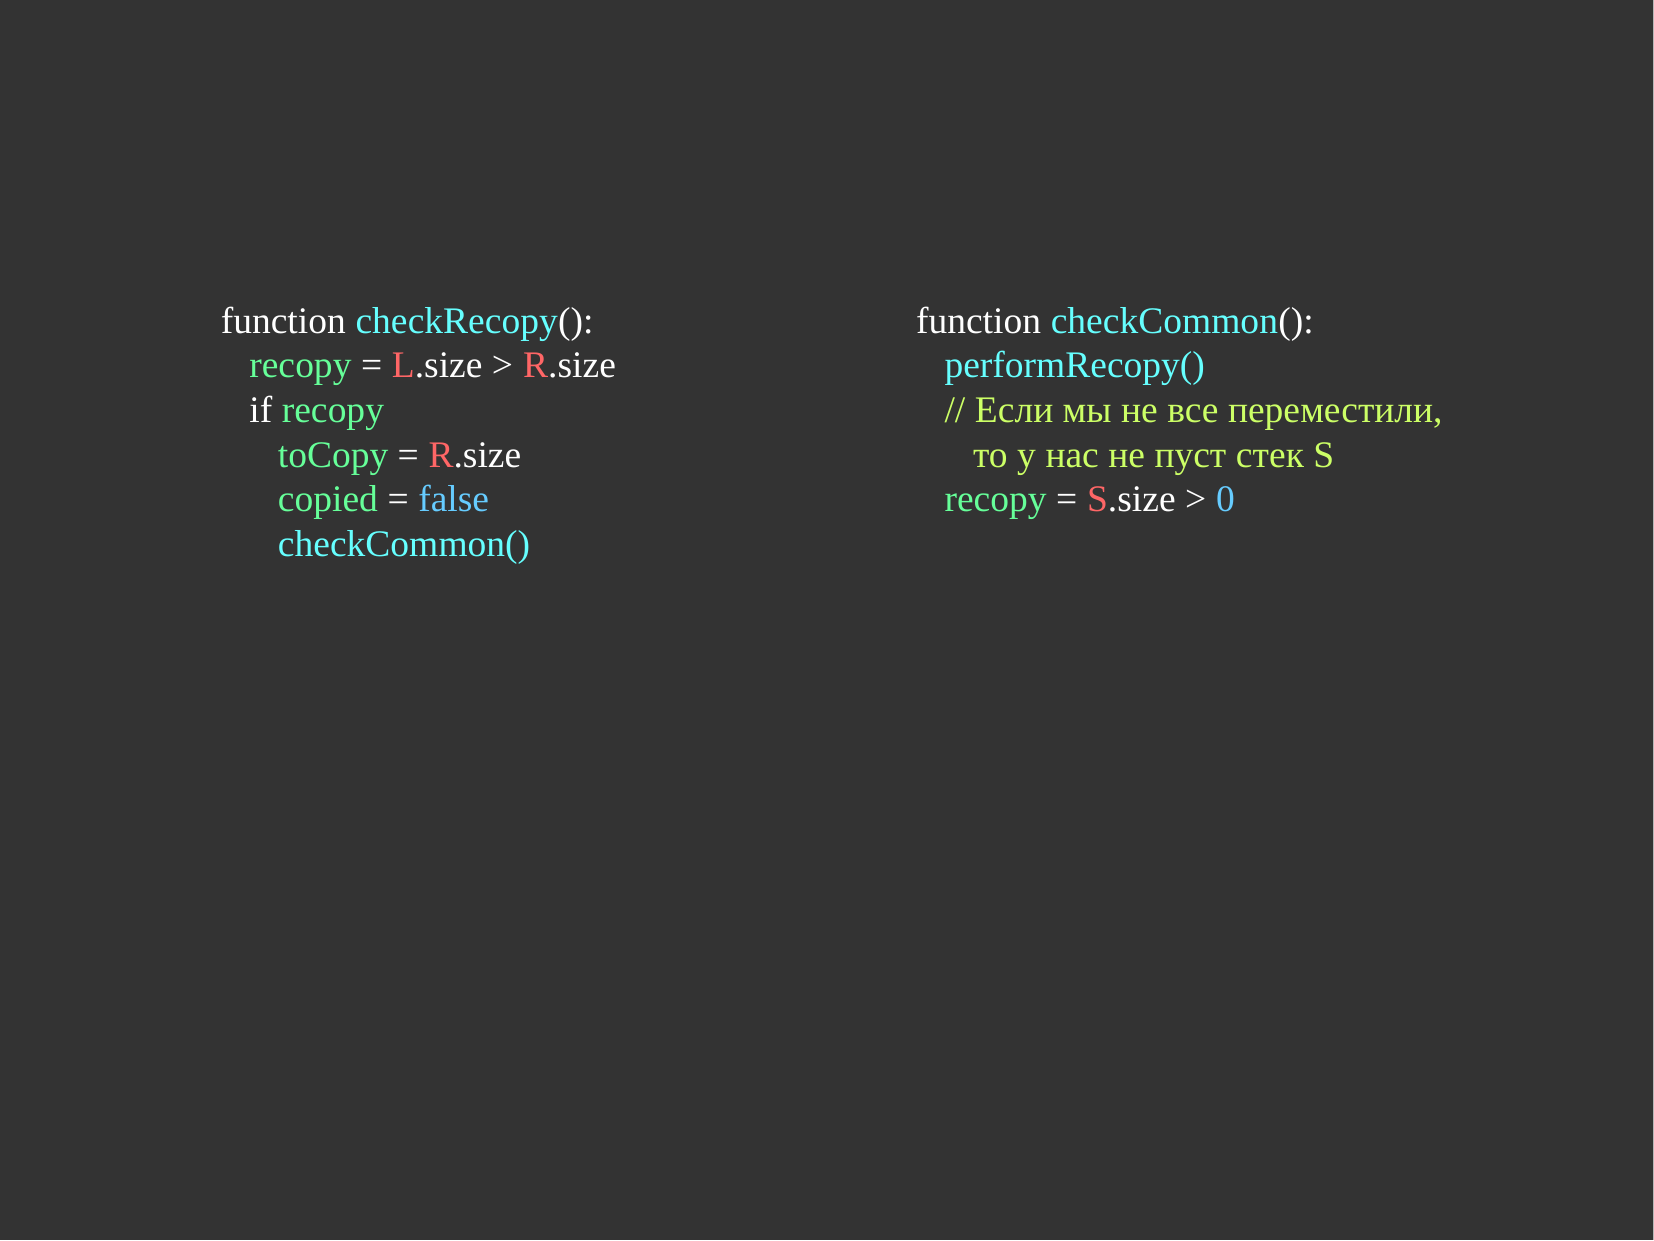

#
function checkRecopy():
 recopy = L.size > R.size
 if recopy
 toCopy = R.size
 copied = false
 checkCommon()
function checkCommon():
 performRecopy()
 // Если мы не все переместили,
 то у нас не пуст стек S
 recopy = S.size > 0